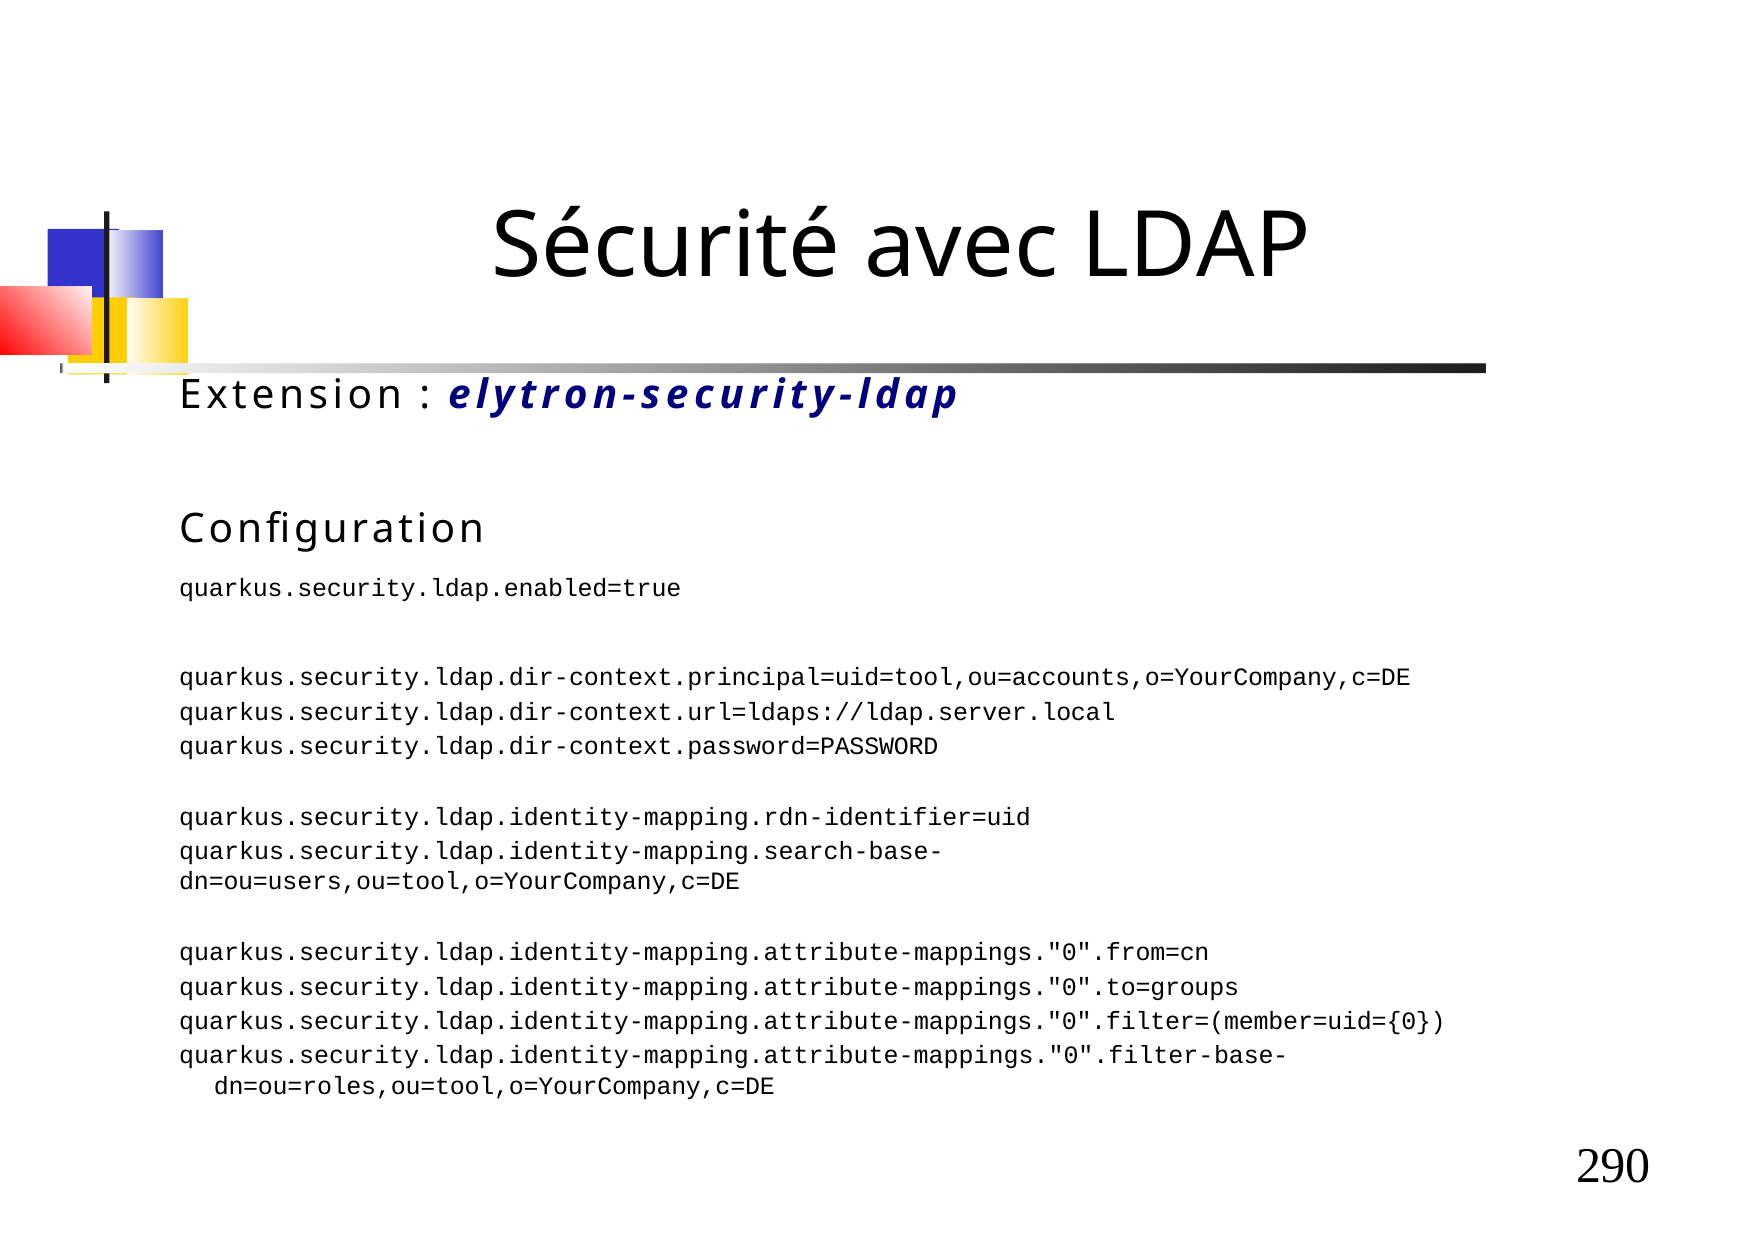

# Sécurité avec LDAP
Extension : elytron-security-ldap
Configuration
quarkus.security.ldap.enabled=true
quarkus.security.ldap.dir-context.principal=uid=tool,ou=accounts,o=YourCompany,c=DE quarkus.security.ldap.dir-context.url=ldaps://ldap.server.local quarkus.security.ldap.dir-context.password=PASSWORD
quarkus.security.ldap.identity-mapping.rdn-identifier=uid
quarkus.security.ldap.identity-mapping.search-base-dn=ou=users,ou=tool,o=YourCompany,c=DE
quarkus.security.ldap.identity-mapping.attribute-mappings."0".from=cn quarkus.security.ldap.identity-mapping.attribute-mappings."0".to=groups quarkus.security.ldap.identity-mapping.attribute-mappings."0".filter=(member=uid={0}) quarkus.security.ldap.identity-mapping.attribute-mappings."0".filter-base-
dn=ou=roles,ou=tool,o=YourCompany,c=DE
290